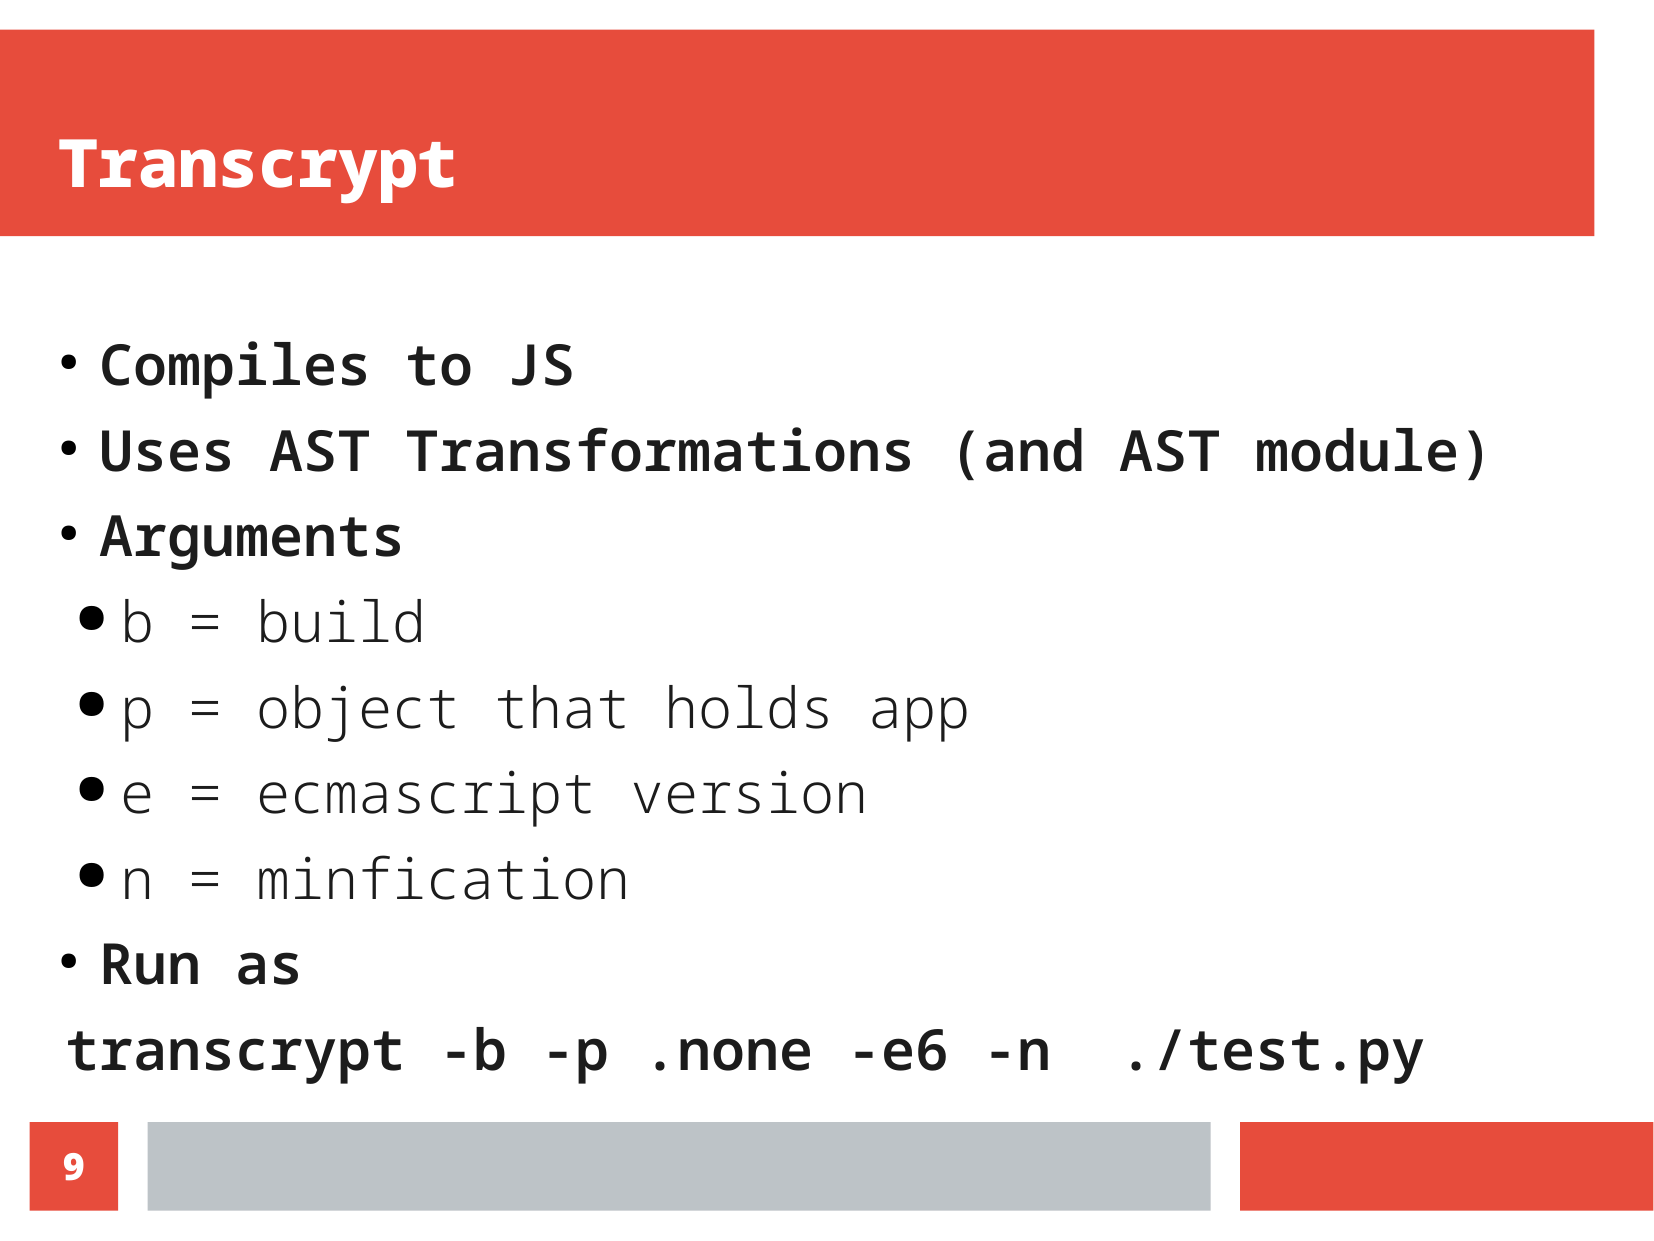

# Transcrypt
 Compiles to JS
 Uses AST Transformations (and AST module)
 Arguments
 b = build
 p = object that holds app
 e = ecmascript version
 n = minfication
 Run as
transcrypt -b -p .none -e6 -n ./test.py
9